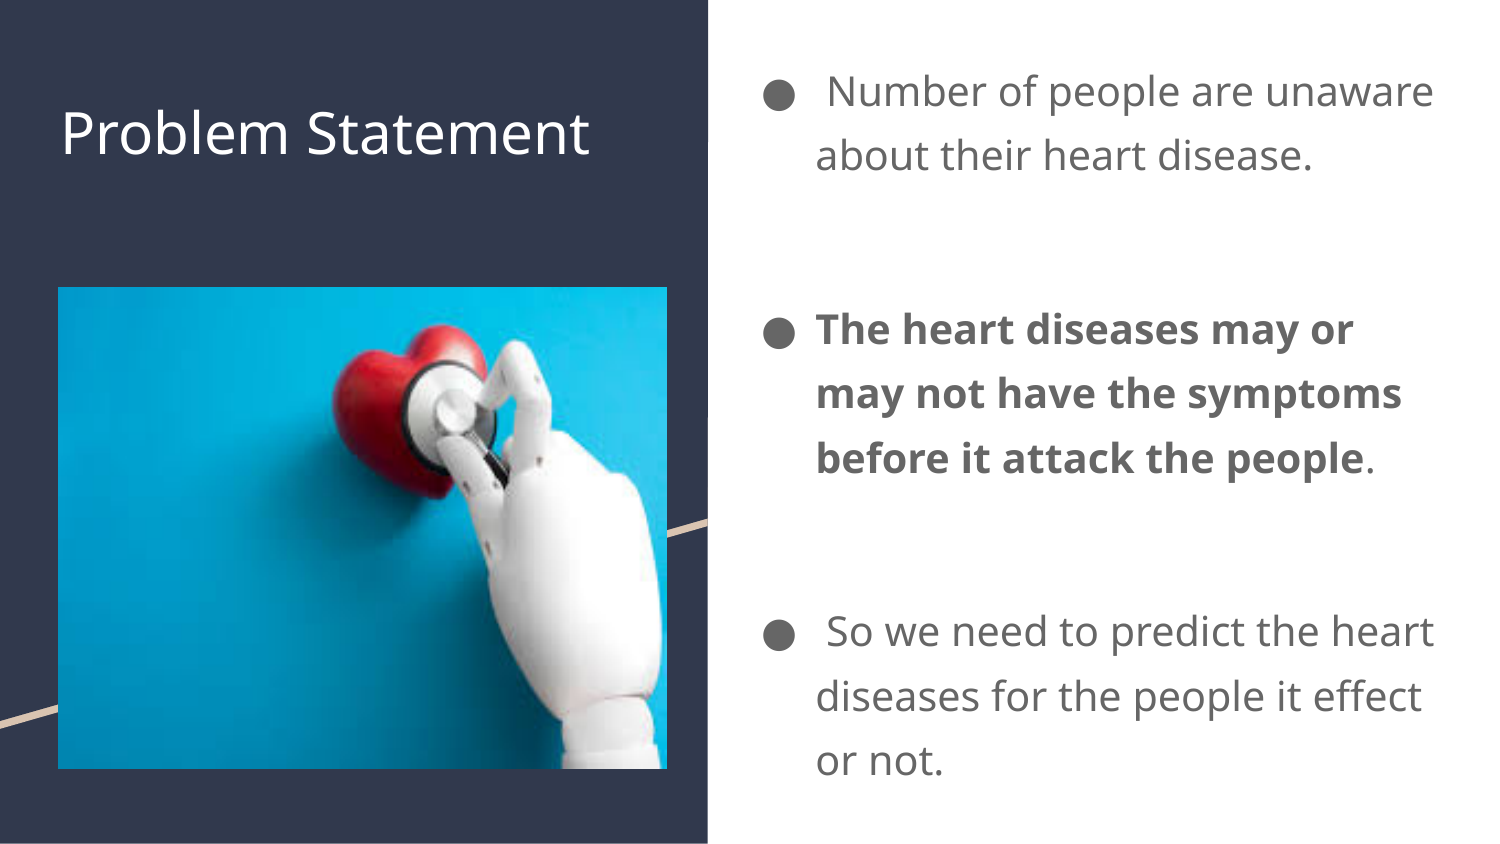

Number of people are unaware about their heart disease.
The heart diseases may or may not have the symptoms before it attack the people.
 So we need to predict the heart diseases for the people it effect or not.
# Problem Statement